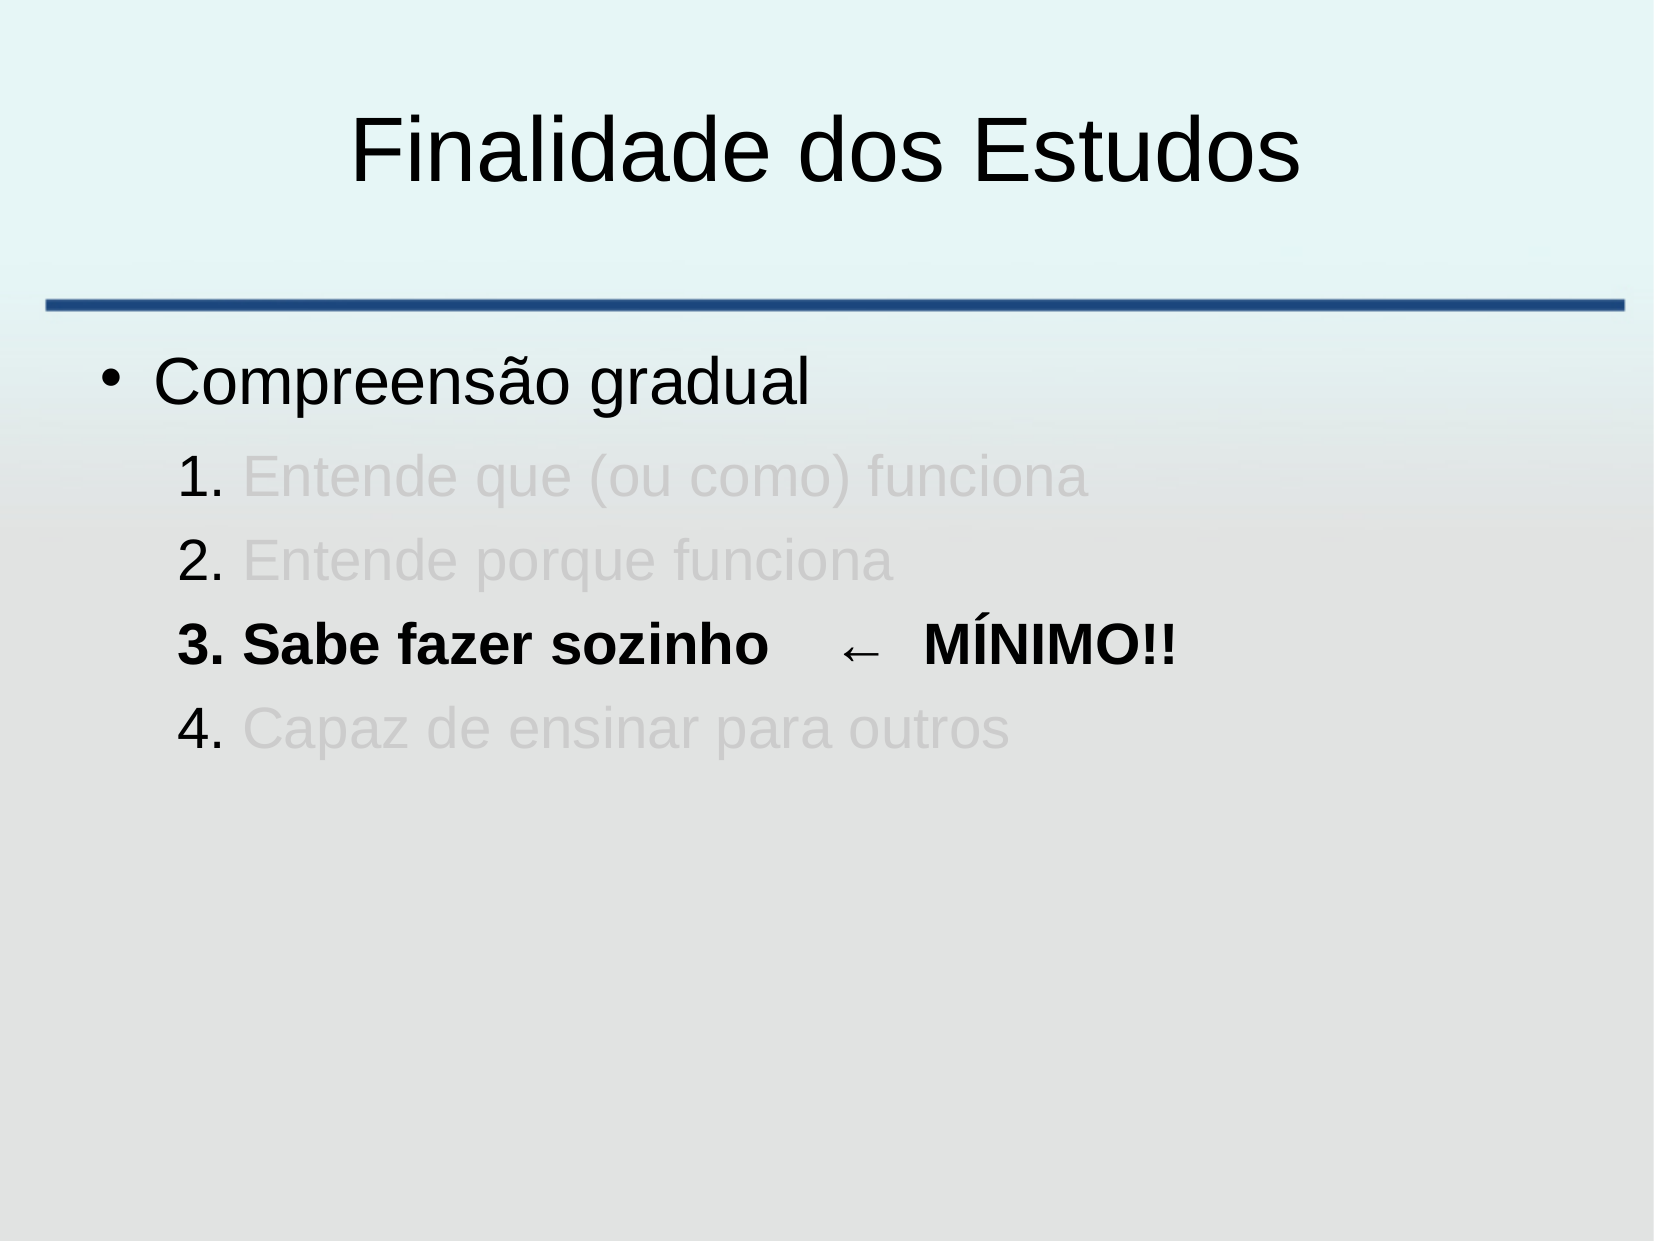

# Finalidade dos Estudos
Compreensão gradual
 Entende que (ou como) funciona
 Entende porque funciona
 Sabe fazer sozinho	←	 MÍNIMO!!
 Capaz de ensinar para outros